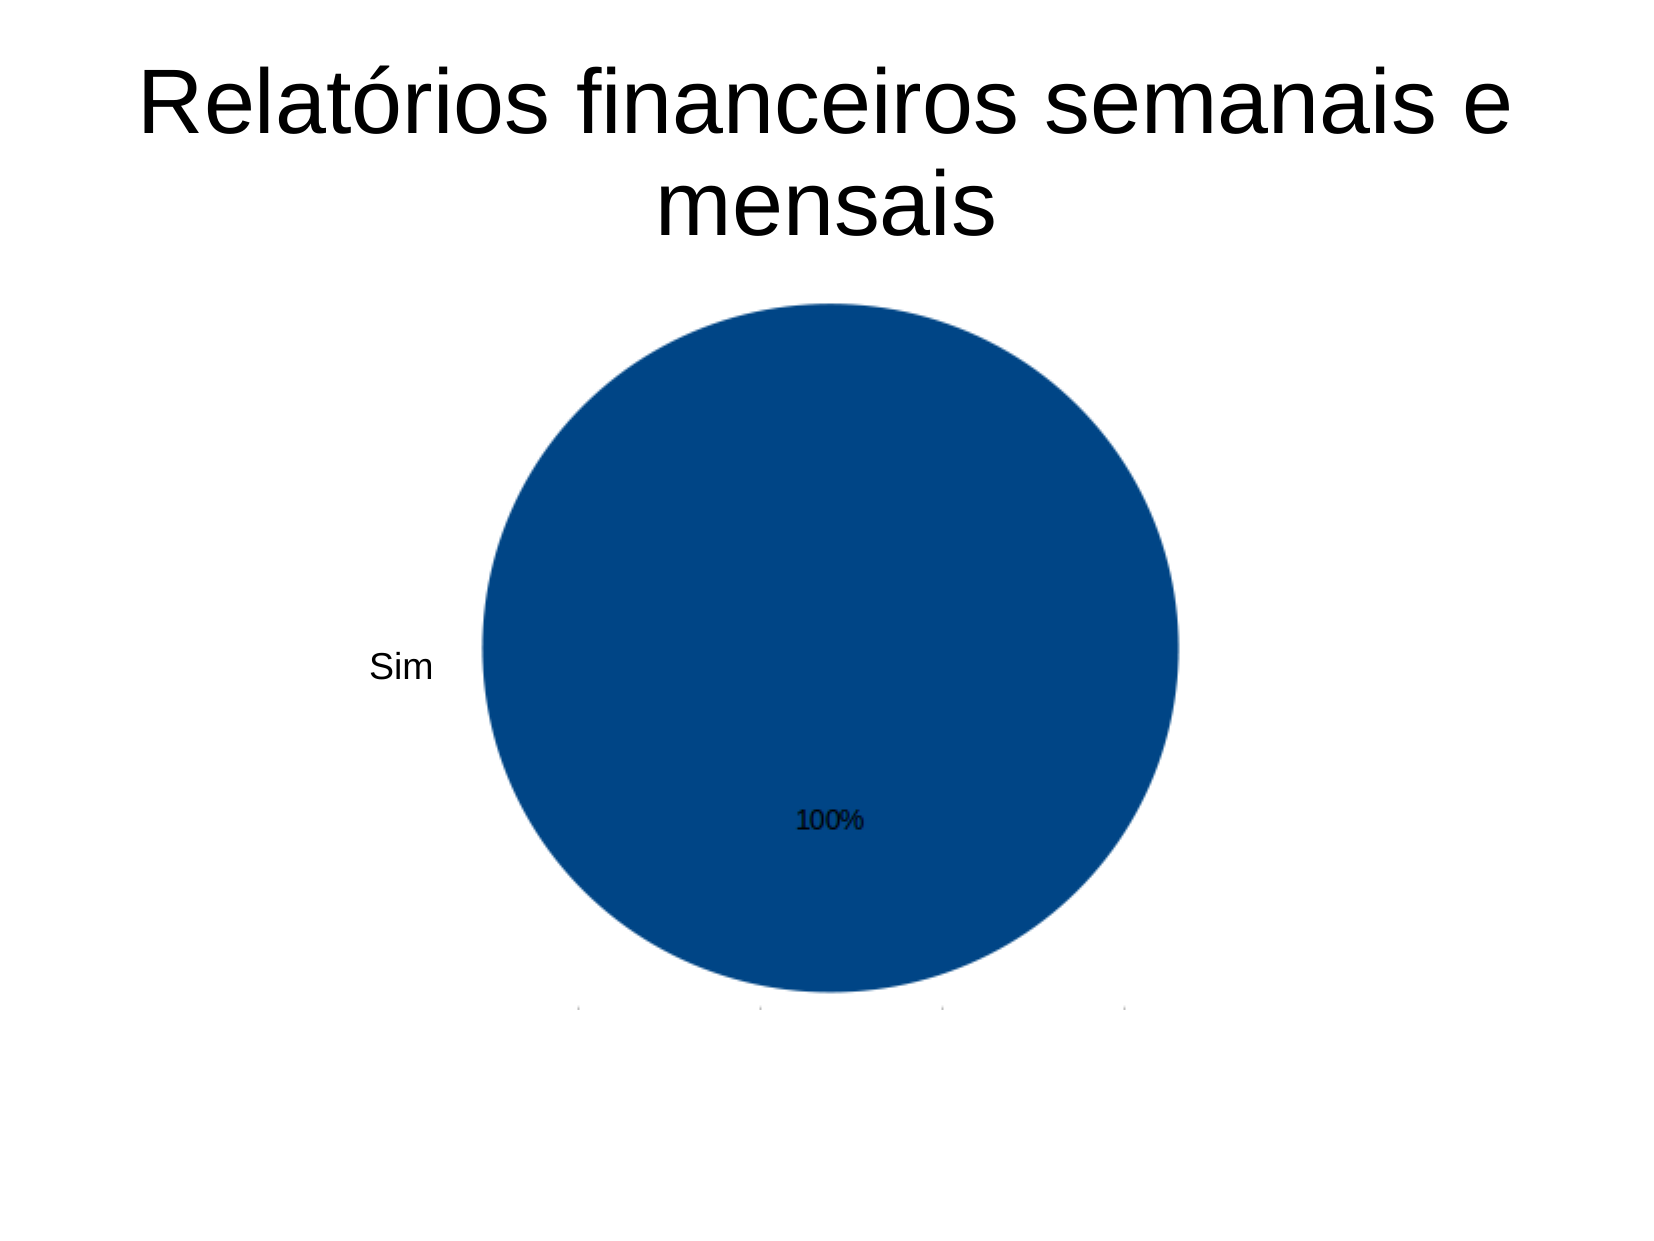

# Relatórios financeiros semanais e mensais
Sim